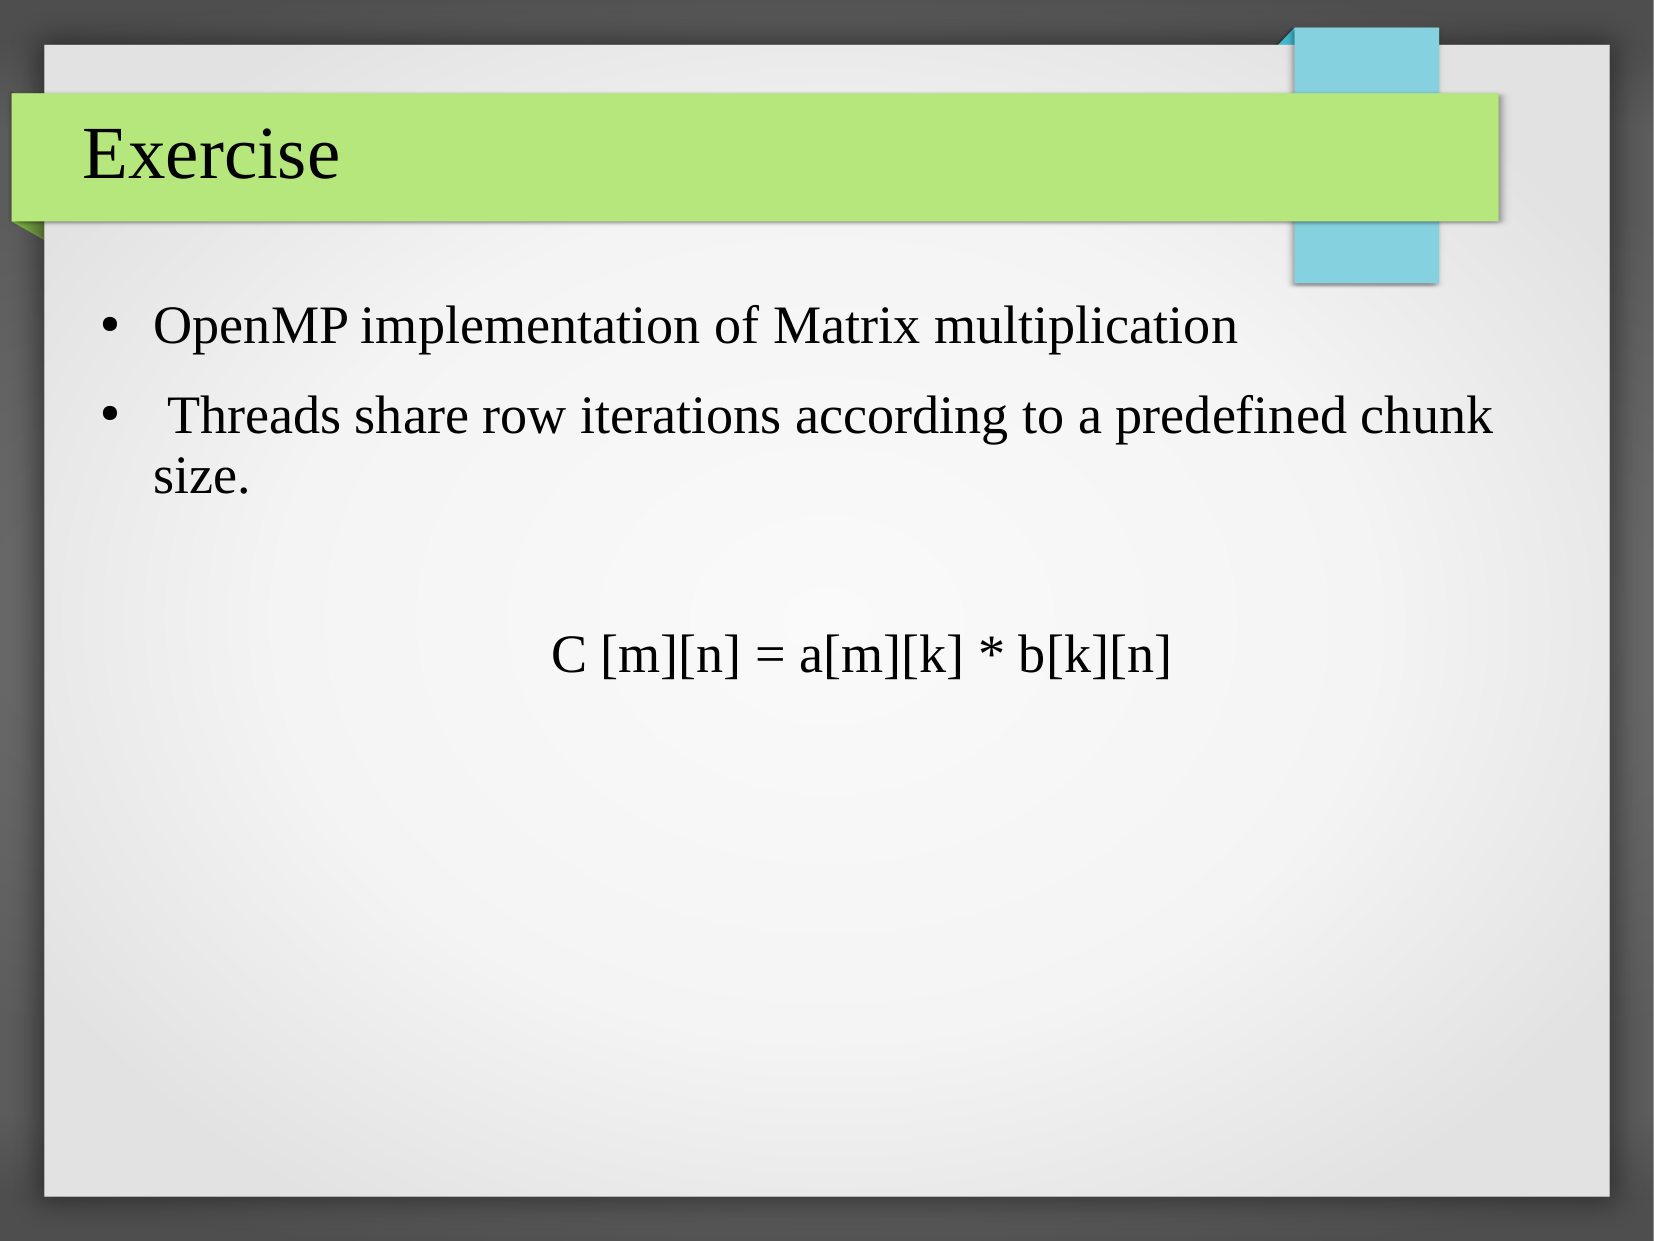

# Exercise
OpenMP implementation of Matrix multiplication
 Threads share row iterations according to a predefined chunk size.
C [m][n] = a[m][k] * b[k][n]